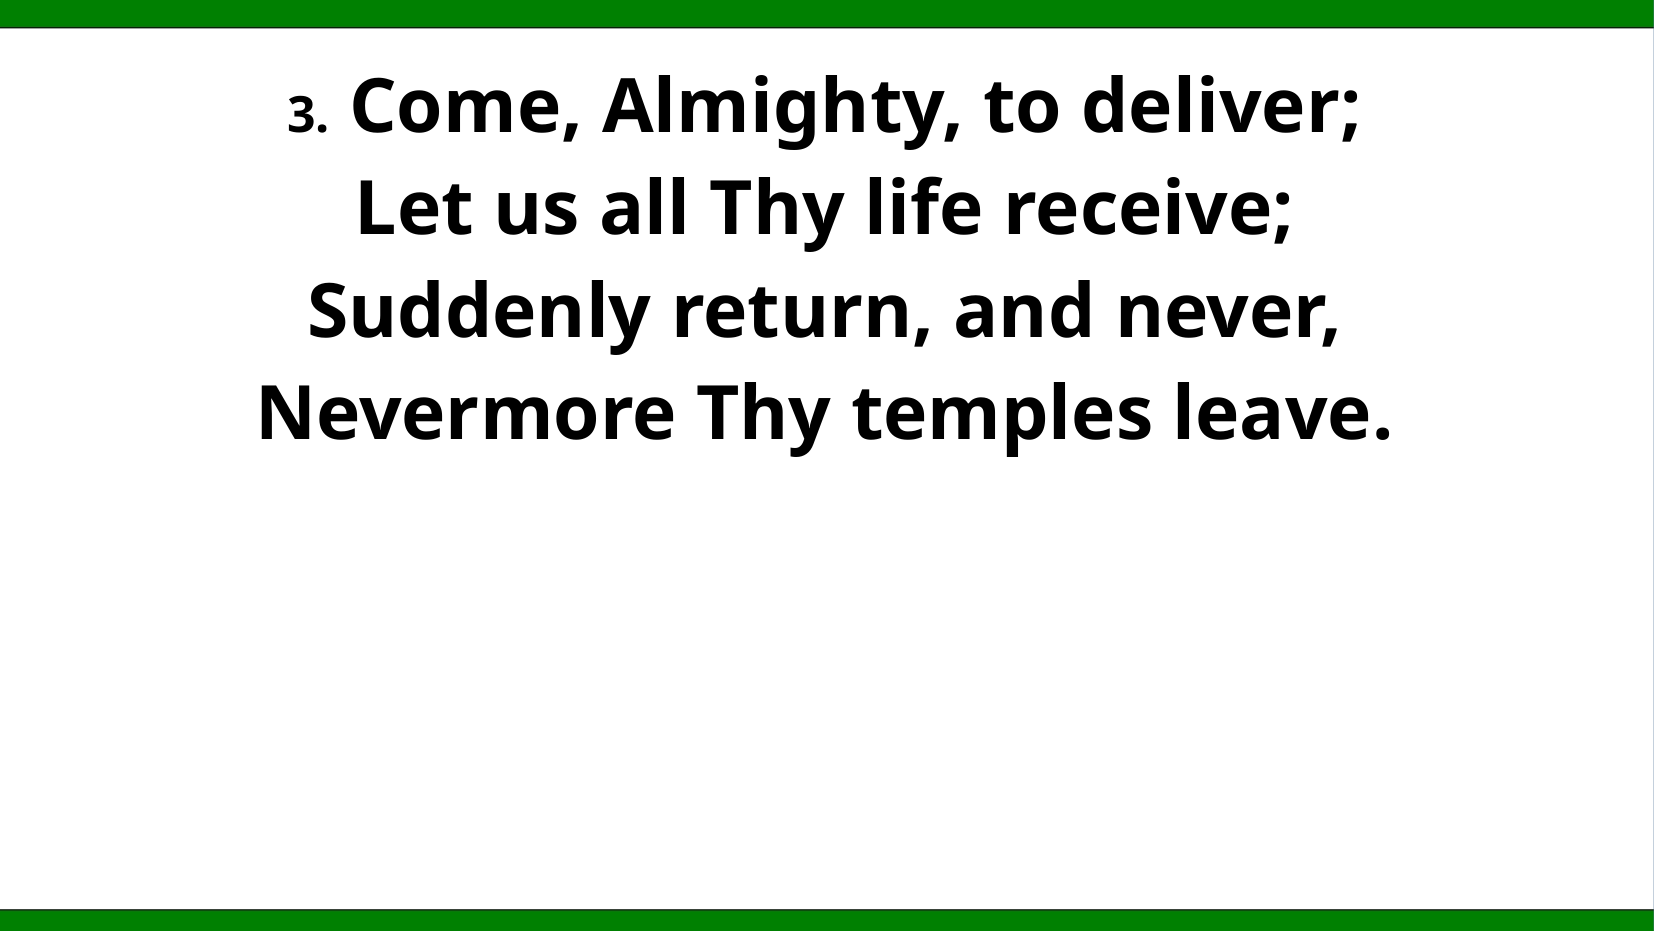

3. Come, Almighty, to deliver;
Let us all Thy life receive;
Suddenly return, and never,
Nevermore Thy temples leave.